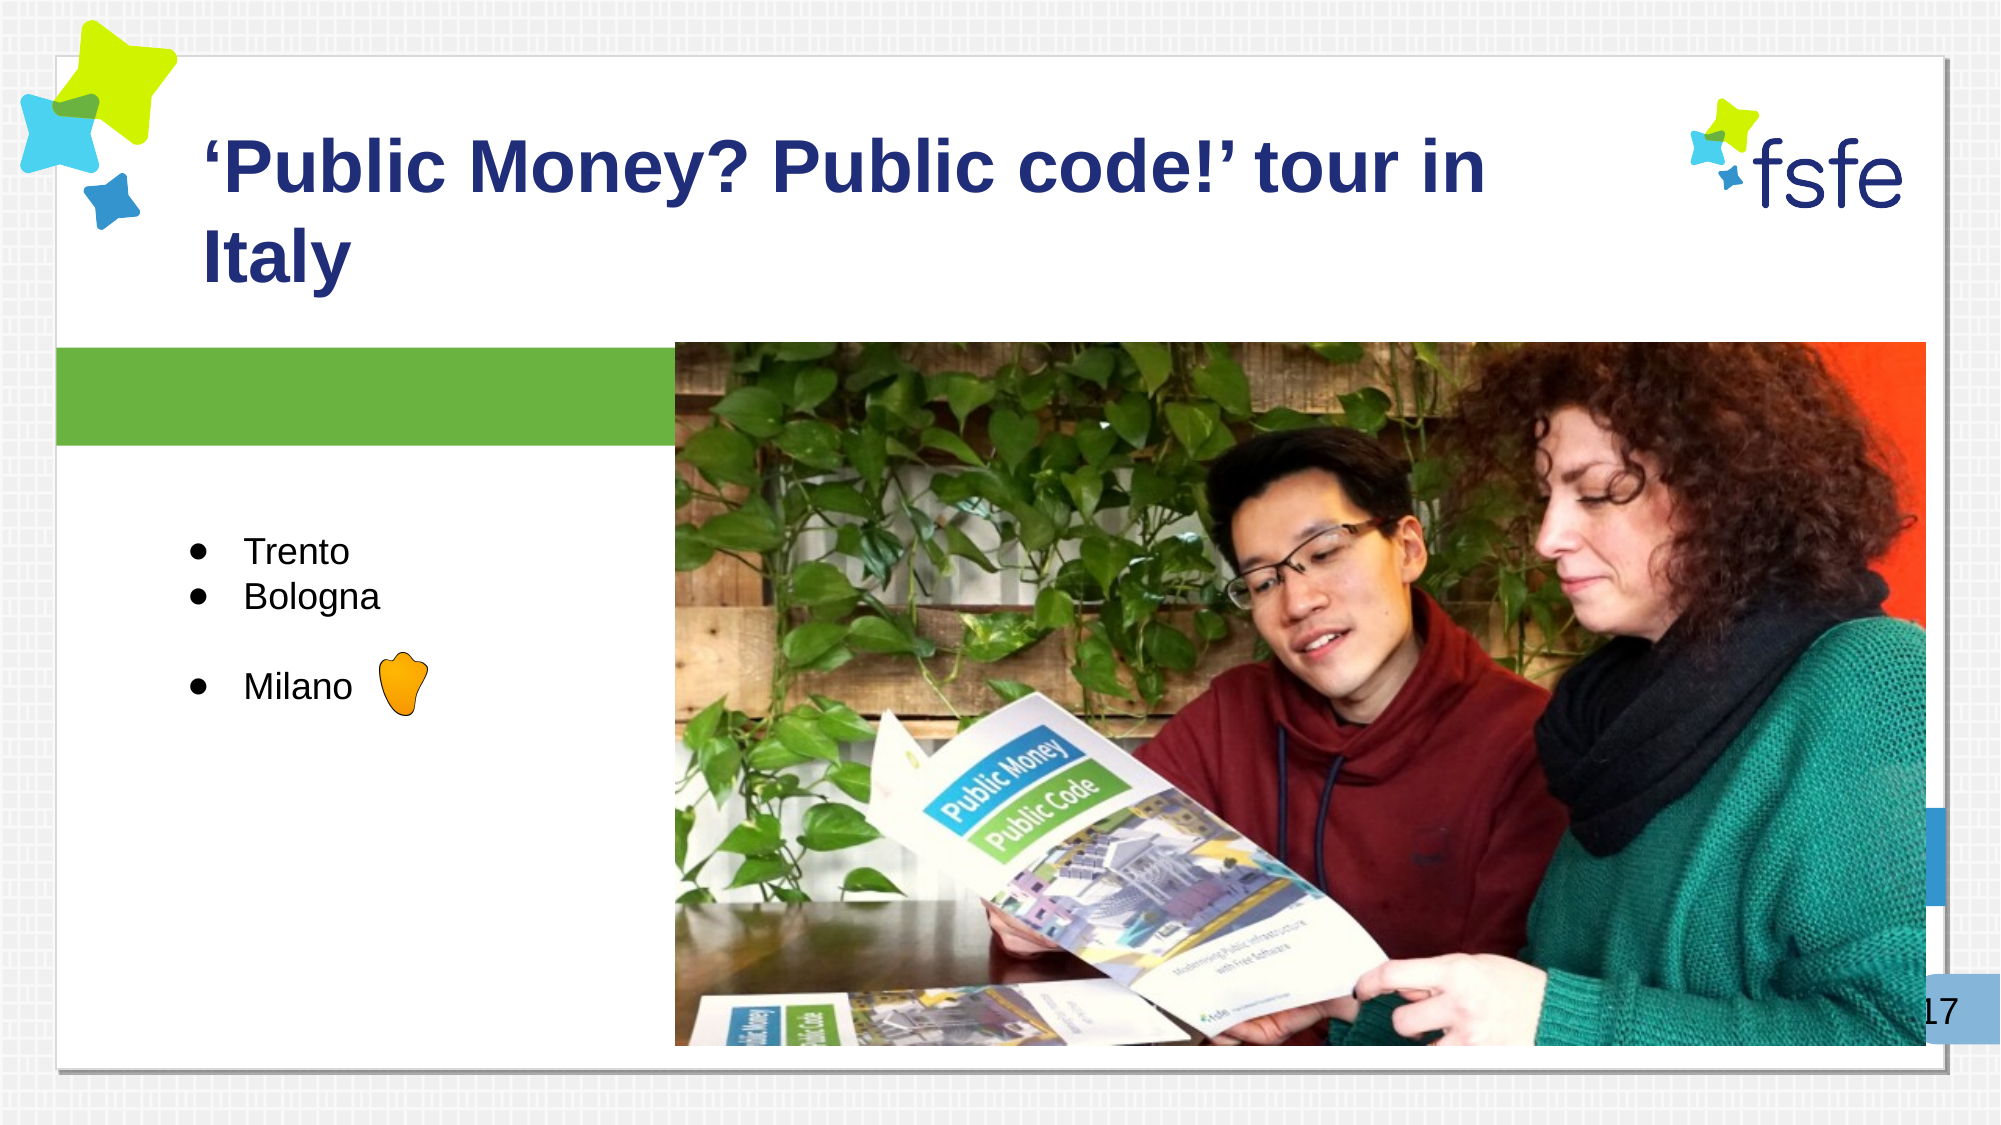

‘Public Money? Public code!’ tour in Italy
Trento
Bologna
Milano